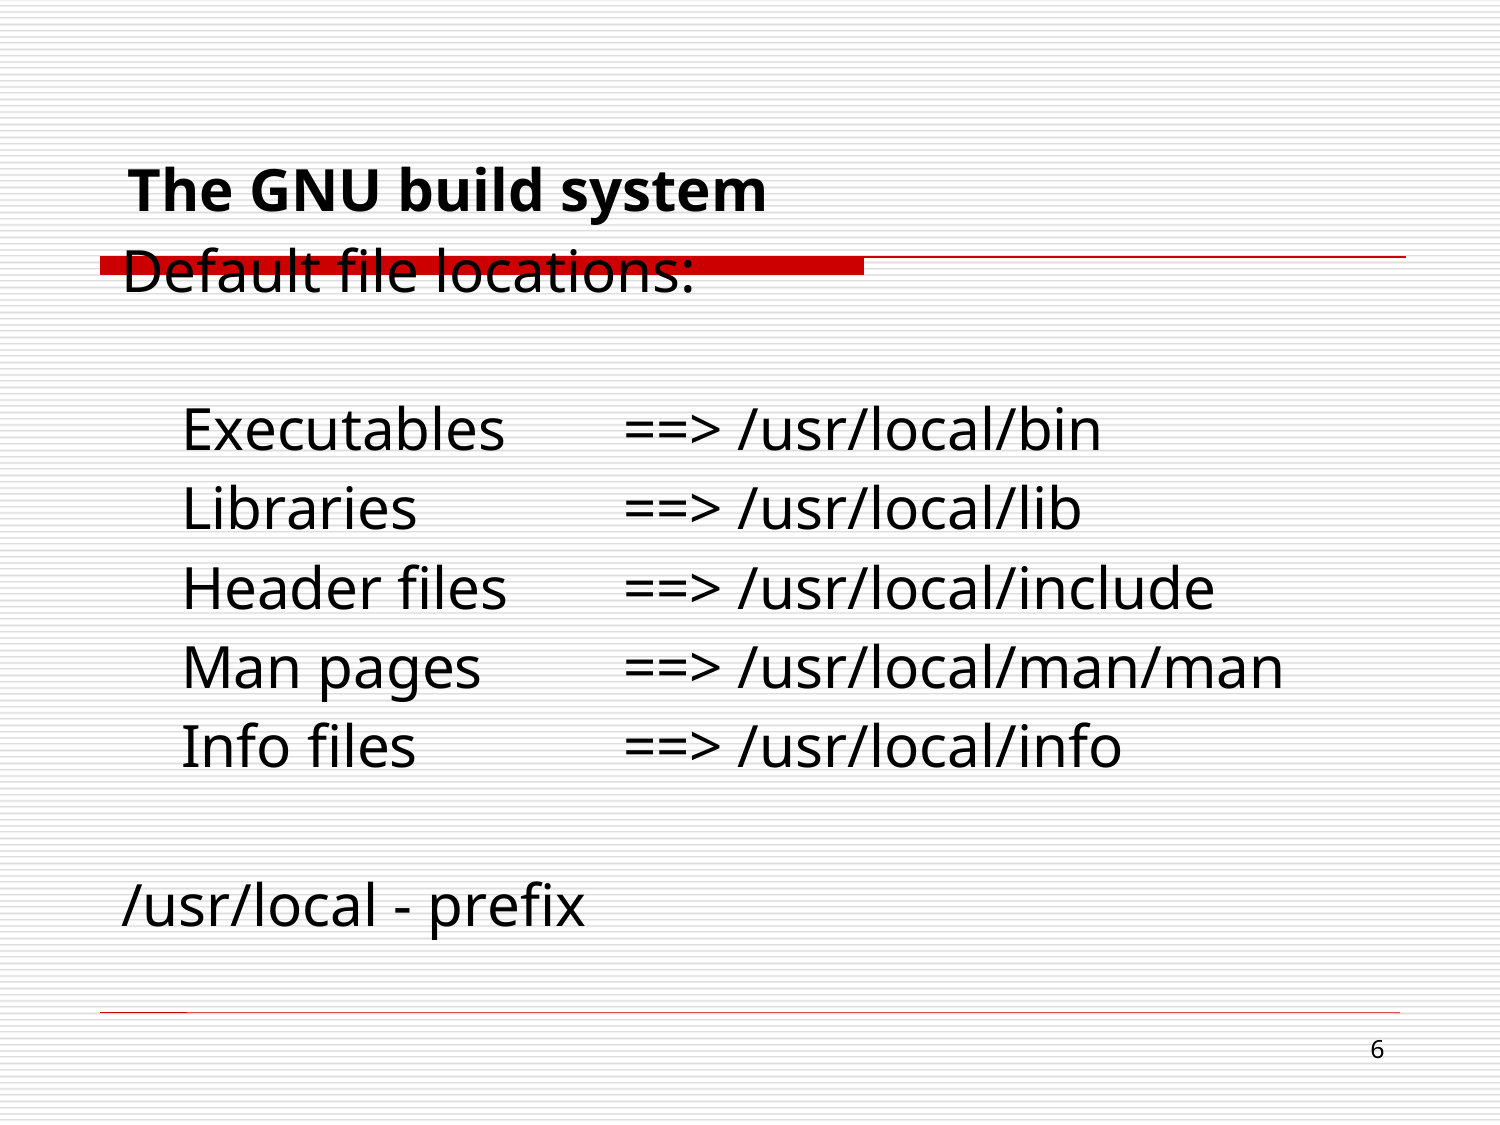

# The GNU build system
Default file locations:
	Executables		==> /usr/local/bin
	Libraries			==> /usr/local/lib
	Header files		==> /usr/local/include
	Man pages		==> /usr/local/man/man
	Info files			==> /usr/local/info
/usr/local - prefix
6